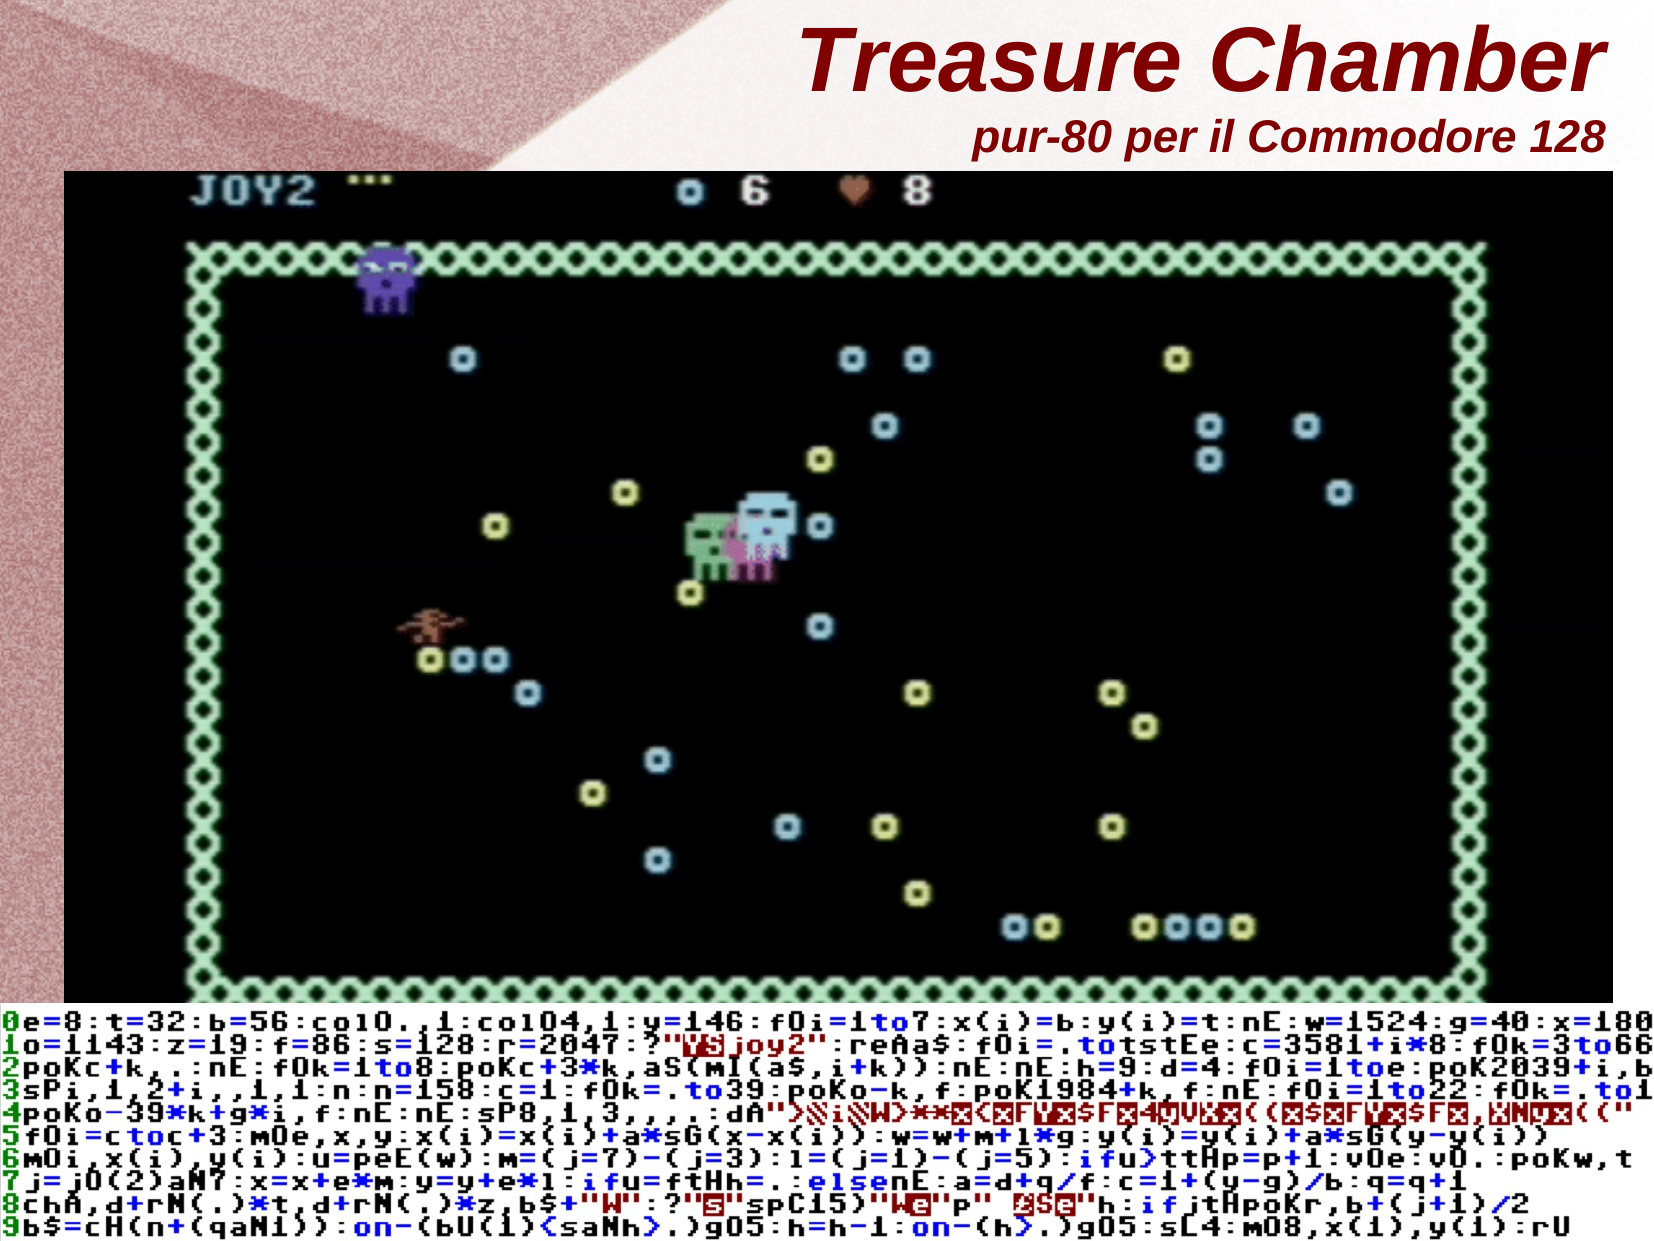

# Treasure Chamber pur-80 per il Commodore 128